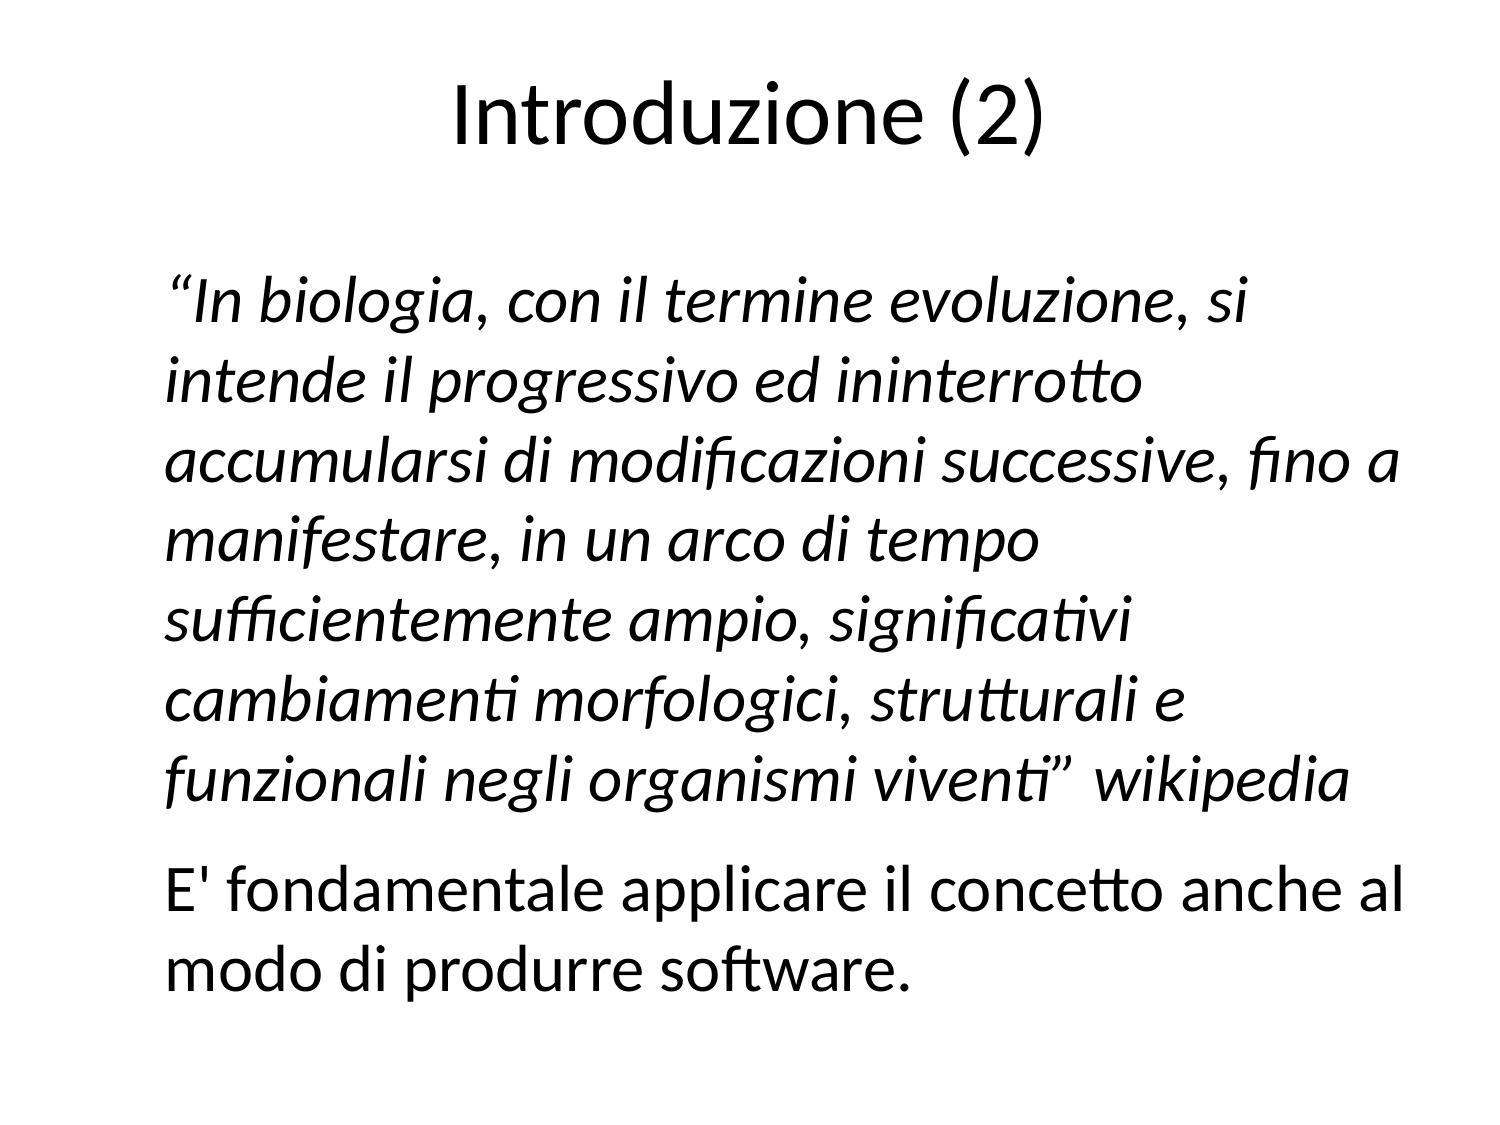

# Introduzione (2)
“In biologia, con il termine evoluzione, si intende il progressivo ed ininterrotto accumularsi di modificazioni successive, fino a manifestare, in un arco di tempo sufficientemente ampio, significativi cambiamenti morfologici, strutturali e funzionali negli organismi viventi” wikipedia
E' fondamentale applicare il concetto anche al modo di produrre software.